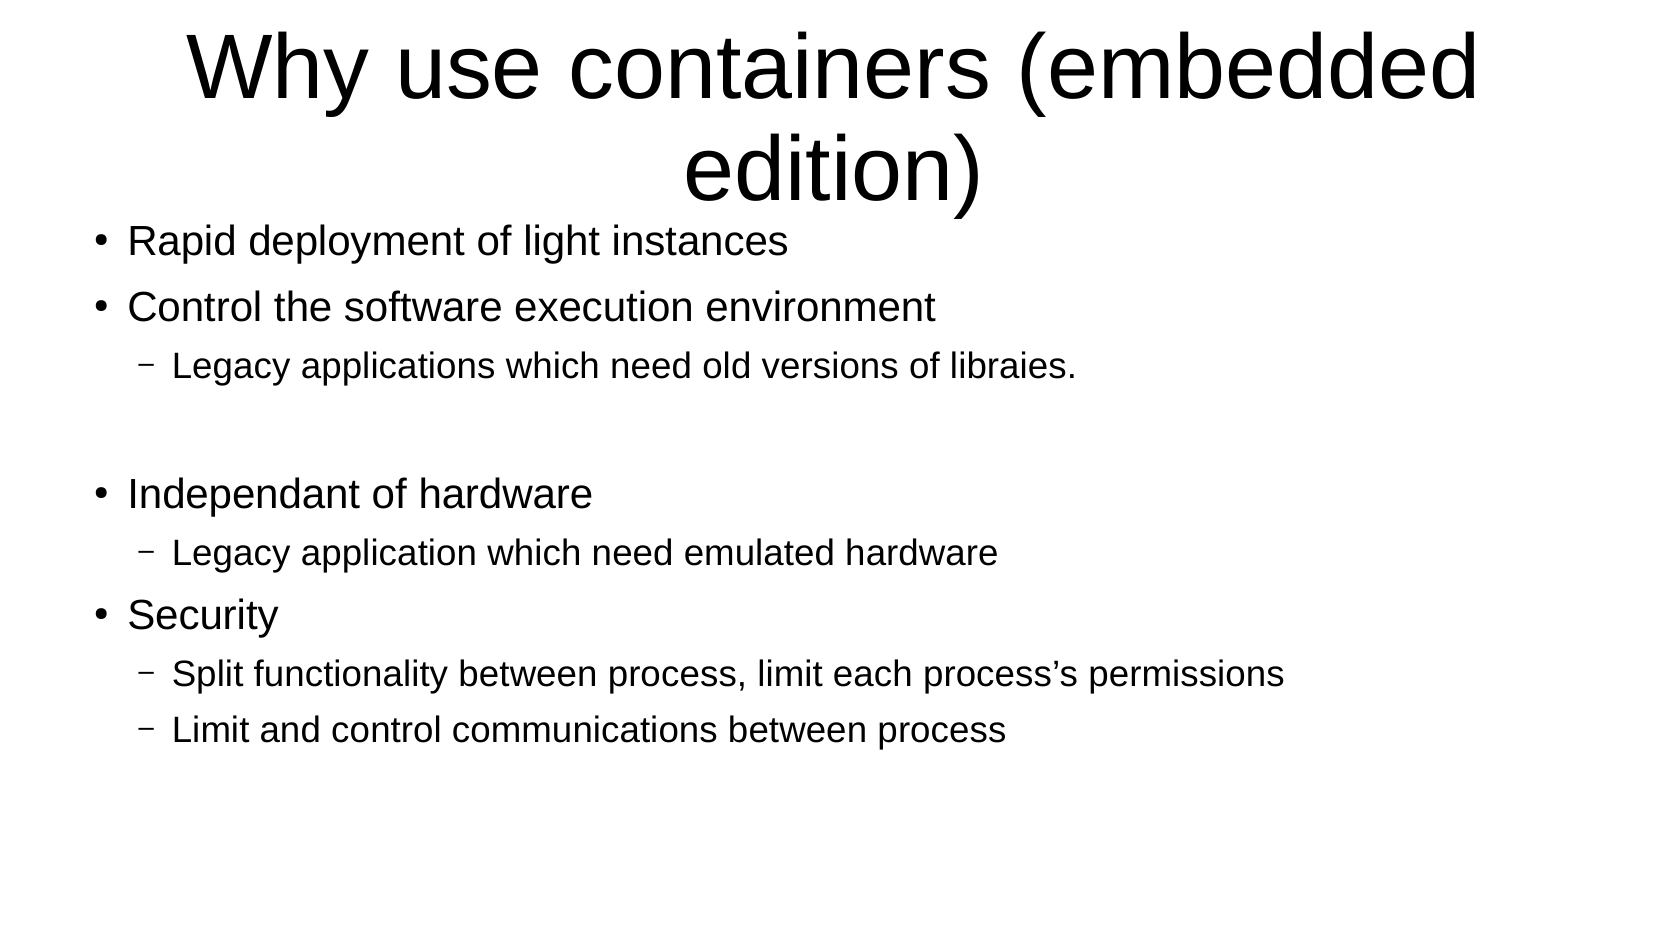

# Why use containers (embedded edition)
Rapid deployment of light instances
Control the software execution environment
Legacy applications which need old versions of libraies.
Independant of hardware
Legacy application which need emulated hardware
Security
Split functionality between process, limit each process’s permissions
Limit and control communications between process